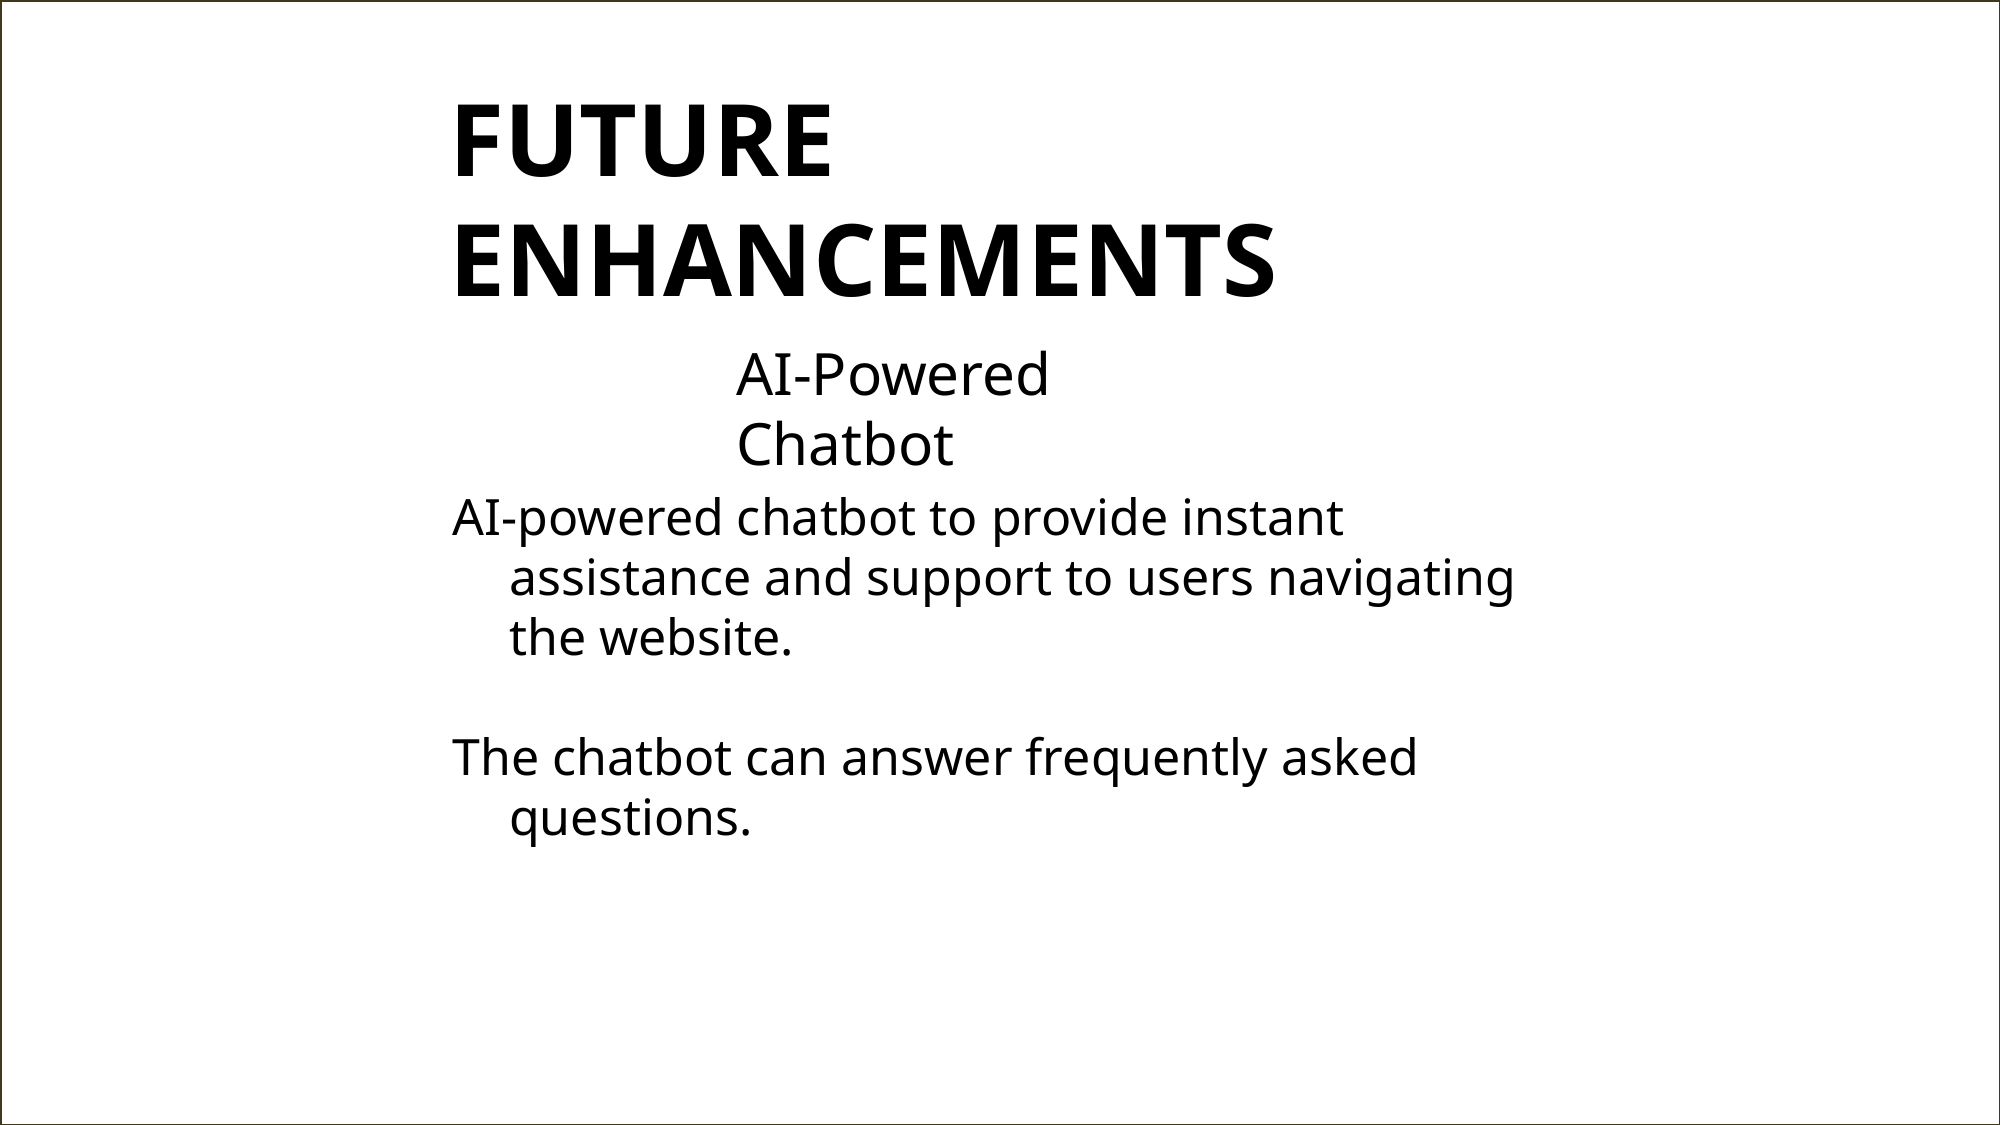

FUTURE ENHANCEMENTS
Virtual Campus Tours
AI-Powered Chatbot
Enhancing the website with immersive virtual campus tours using 360-degree photography or virtual reality (VR) technology.
Prospective students and visitors can explore campus facilities, classrooms, residence halls, and recreational areas from the comfort of their homes.
AI-powered chatbot to provide instant assistance and support to users navigating the website.
The chatbot can answer frequently asked questions.